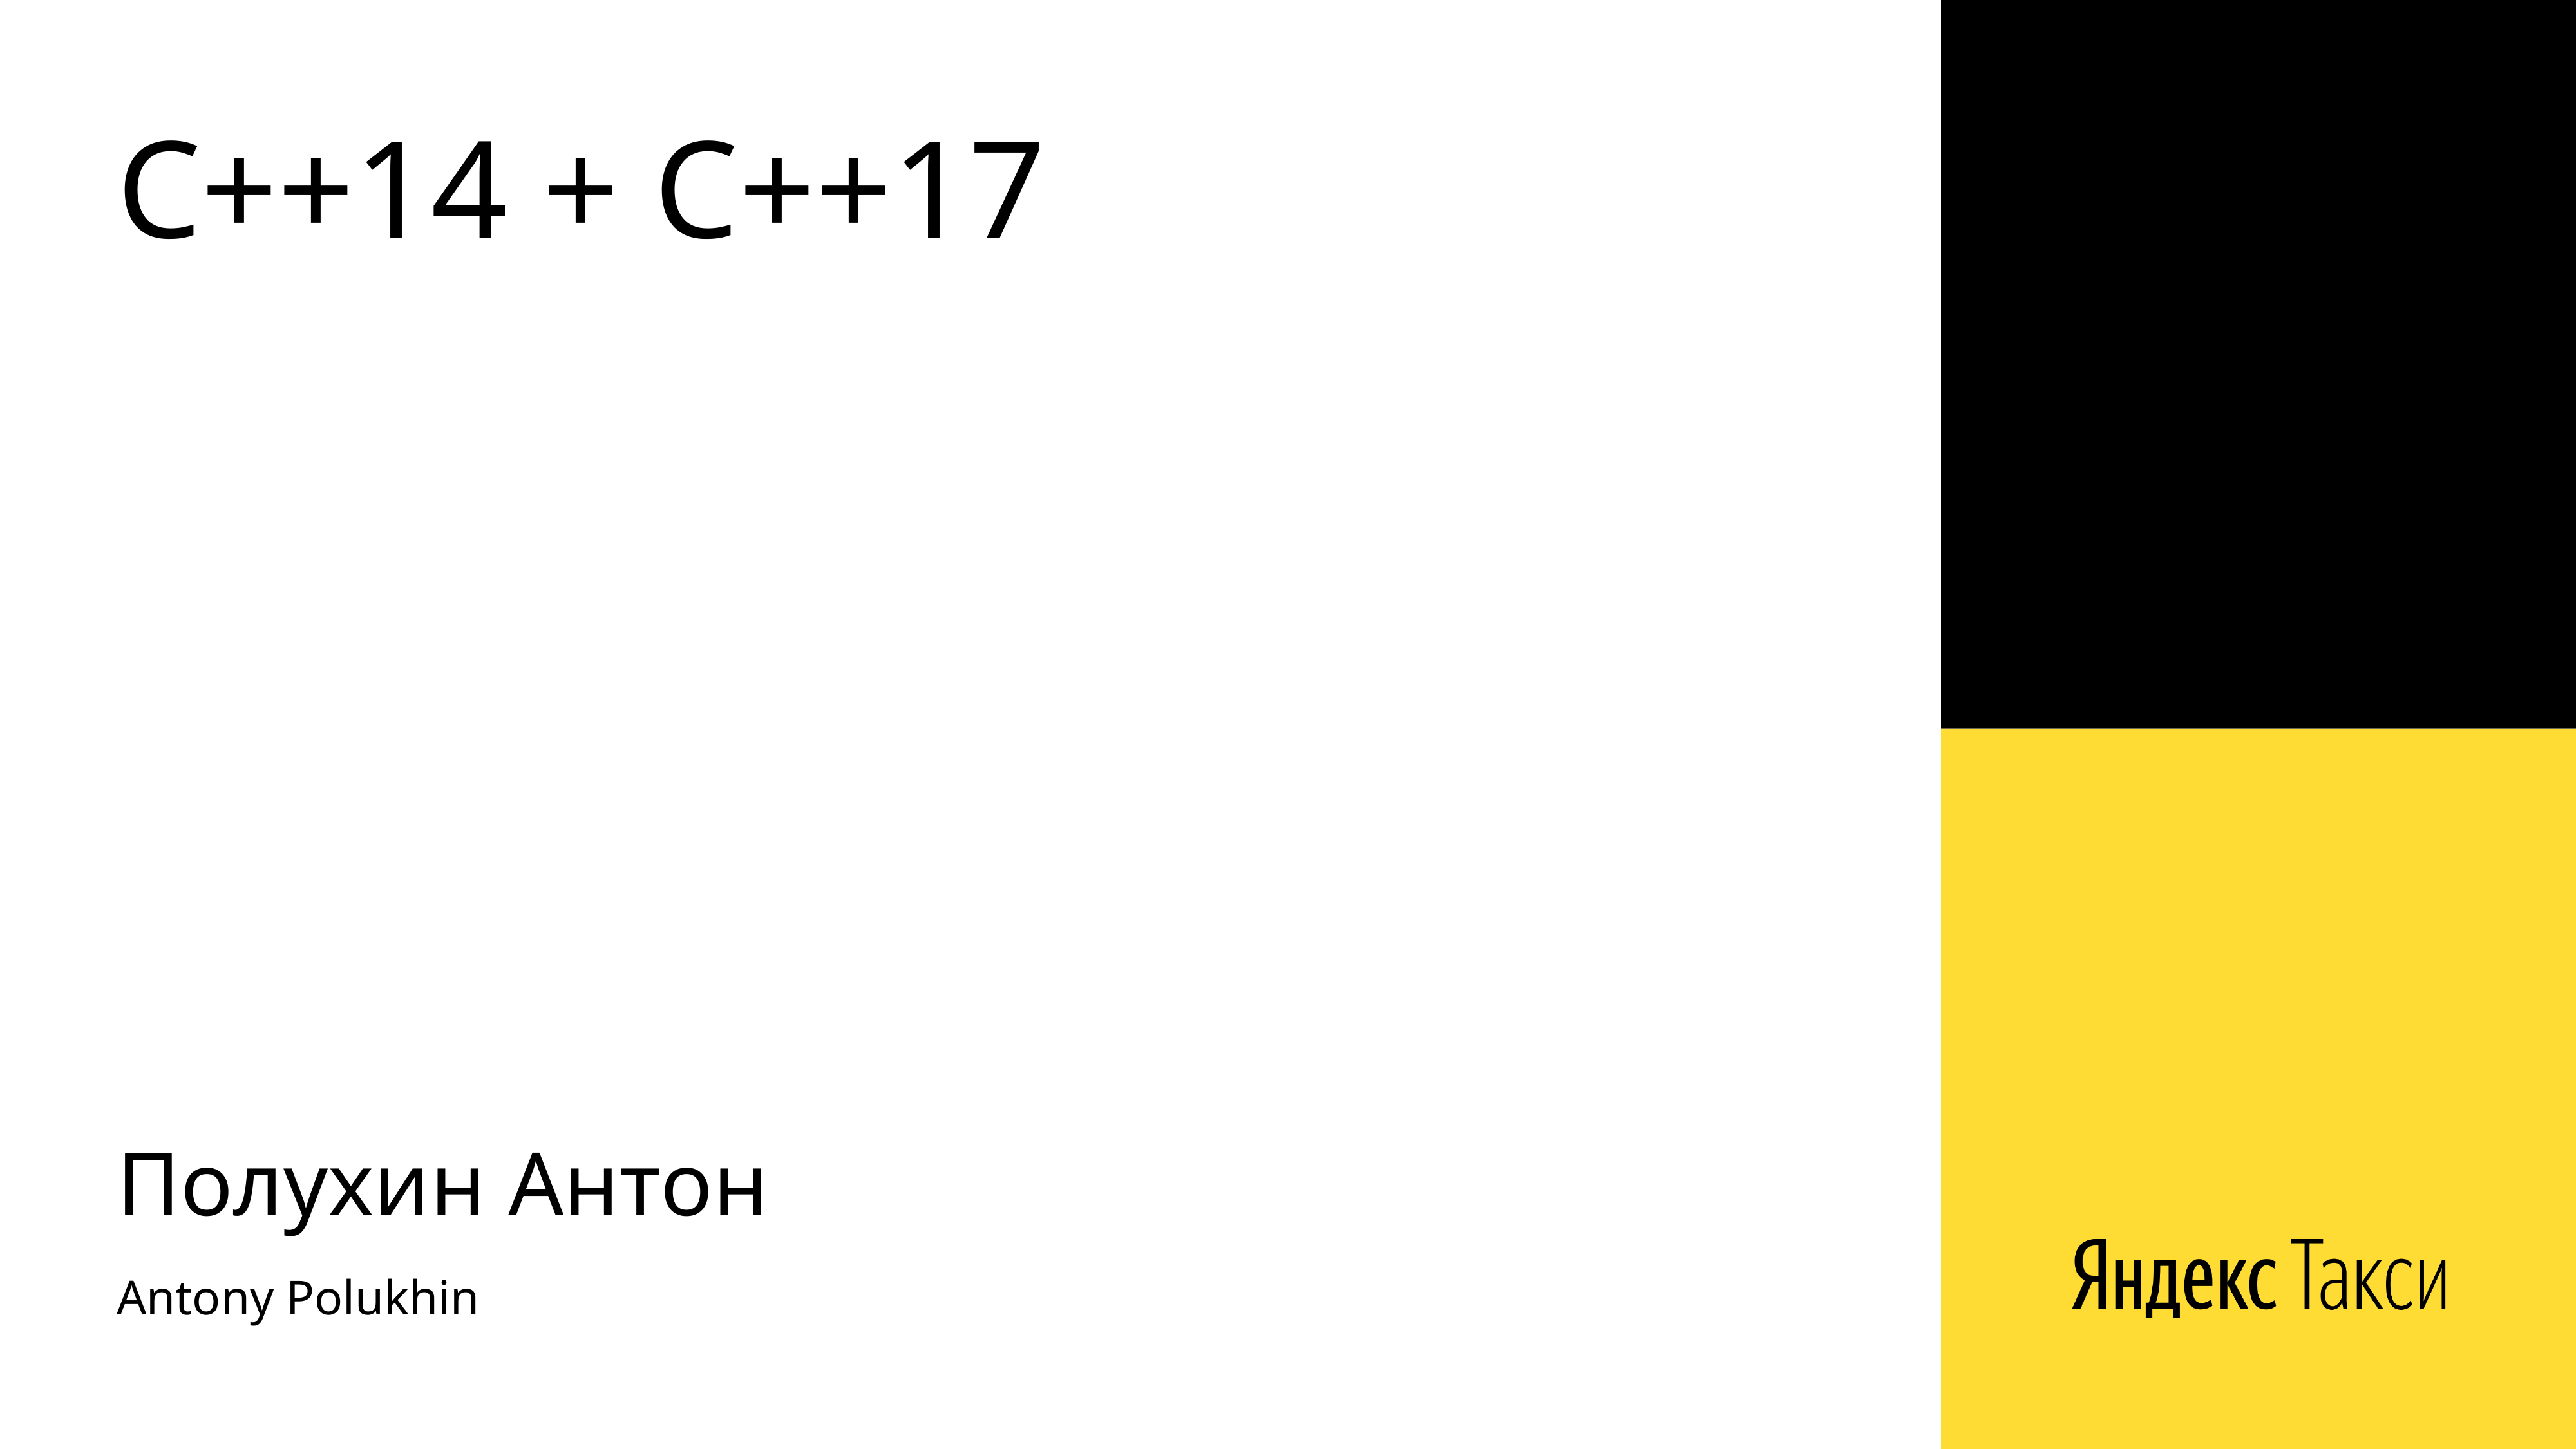

C++14 + C++17
Полухин Антон
# Antony Polukhin